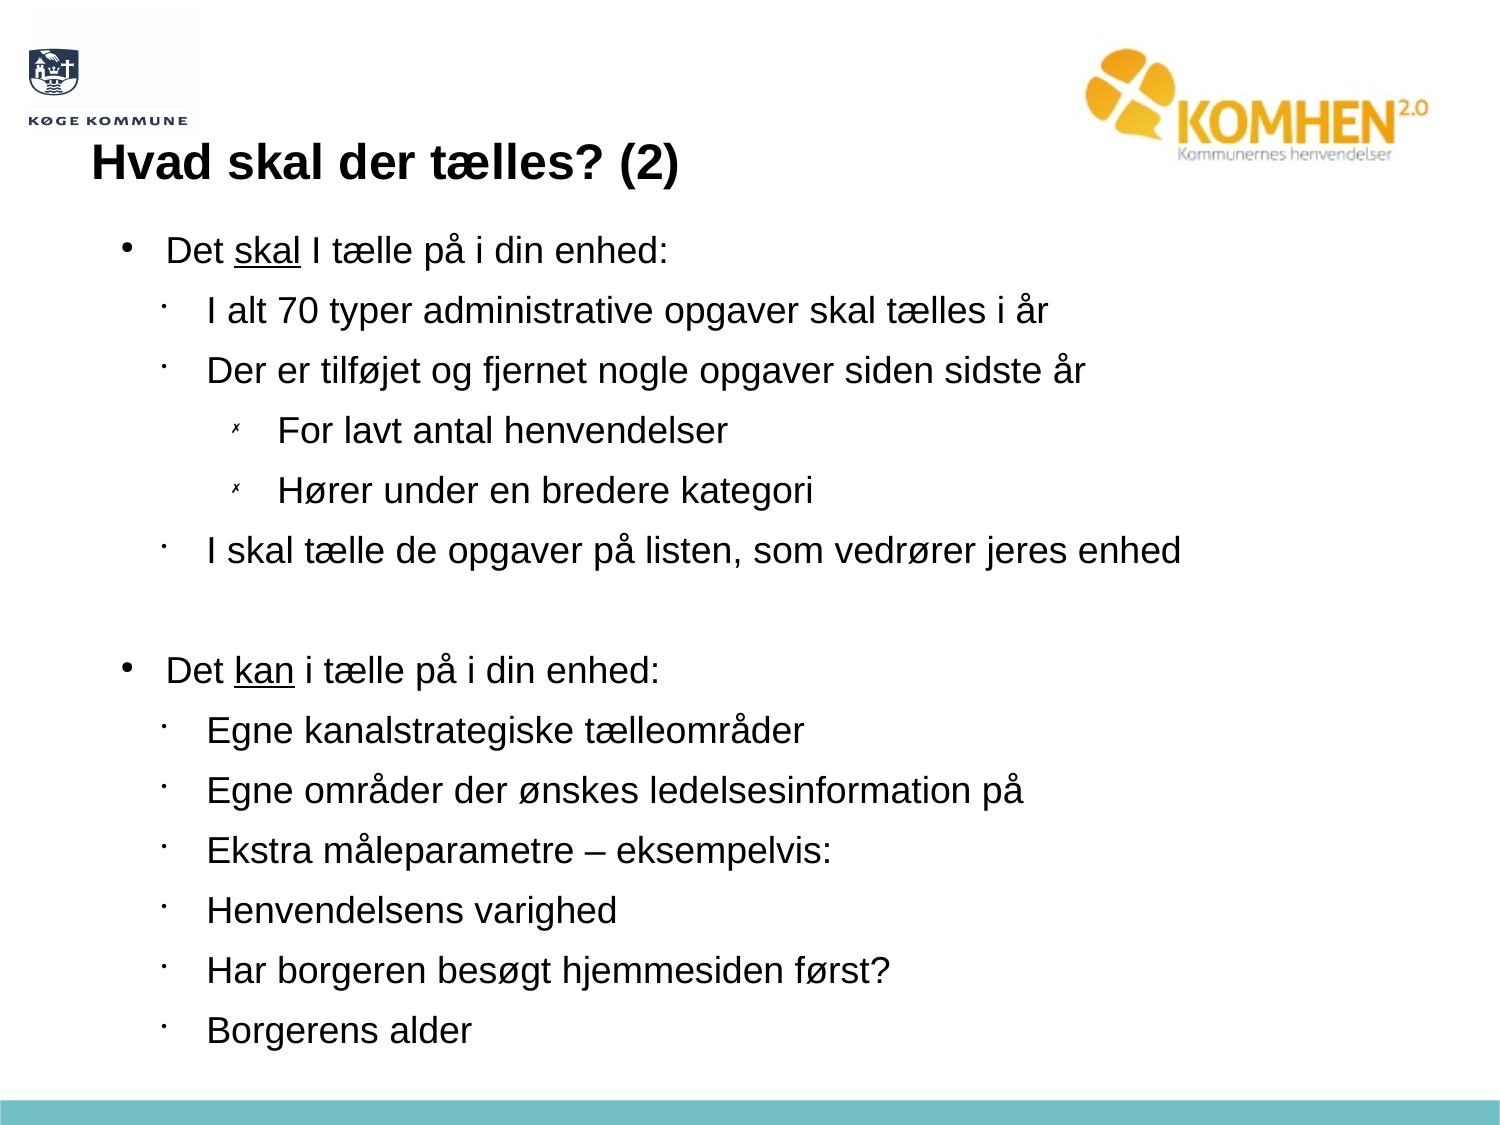

Hvad skal der tælles? (2)
Det skal I tælle på i din enhed:
I alt 70 typer administrative opgaver skal tælles i år
Der er tilføjet og fjernet nogle opgaver siden sidste år
For lavt antal henvendelser
Hører under en bredere kategori
I skal tælle de opgaver på listen, som vedrører jeres enhed
Det kan i tælle på i din enhed:
Egne kanalstrategiske tælleområder
Egne områder der ønskes ledelsesinformation på
Ekstra måleparametre – eksempelvis:
Henvendelsens varighed
Har borgeren besøgt hjemmesiden først?
Borgerens alder